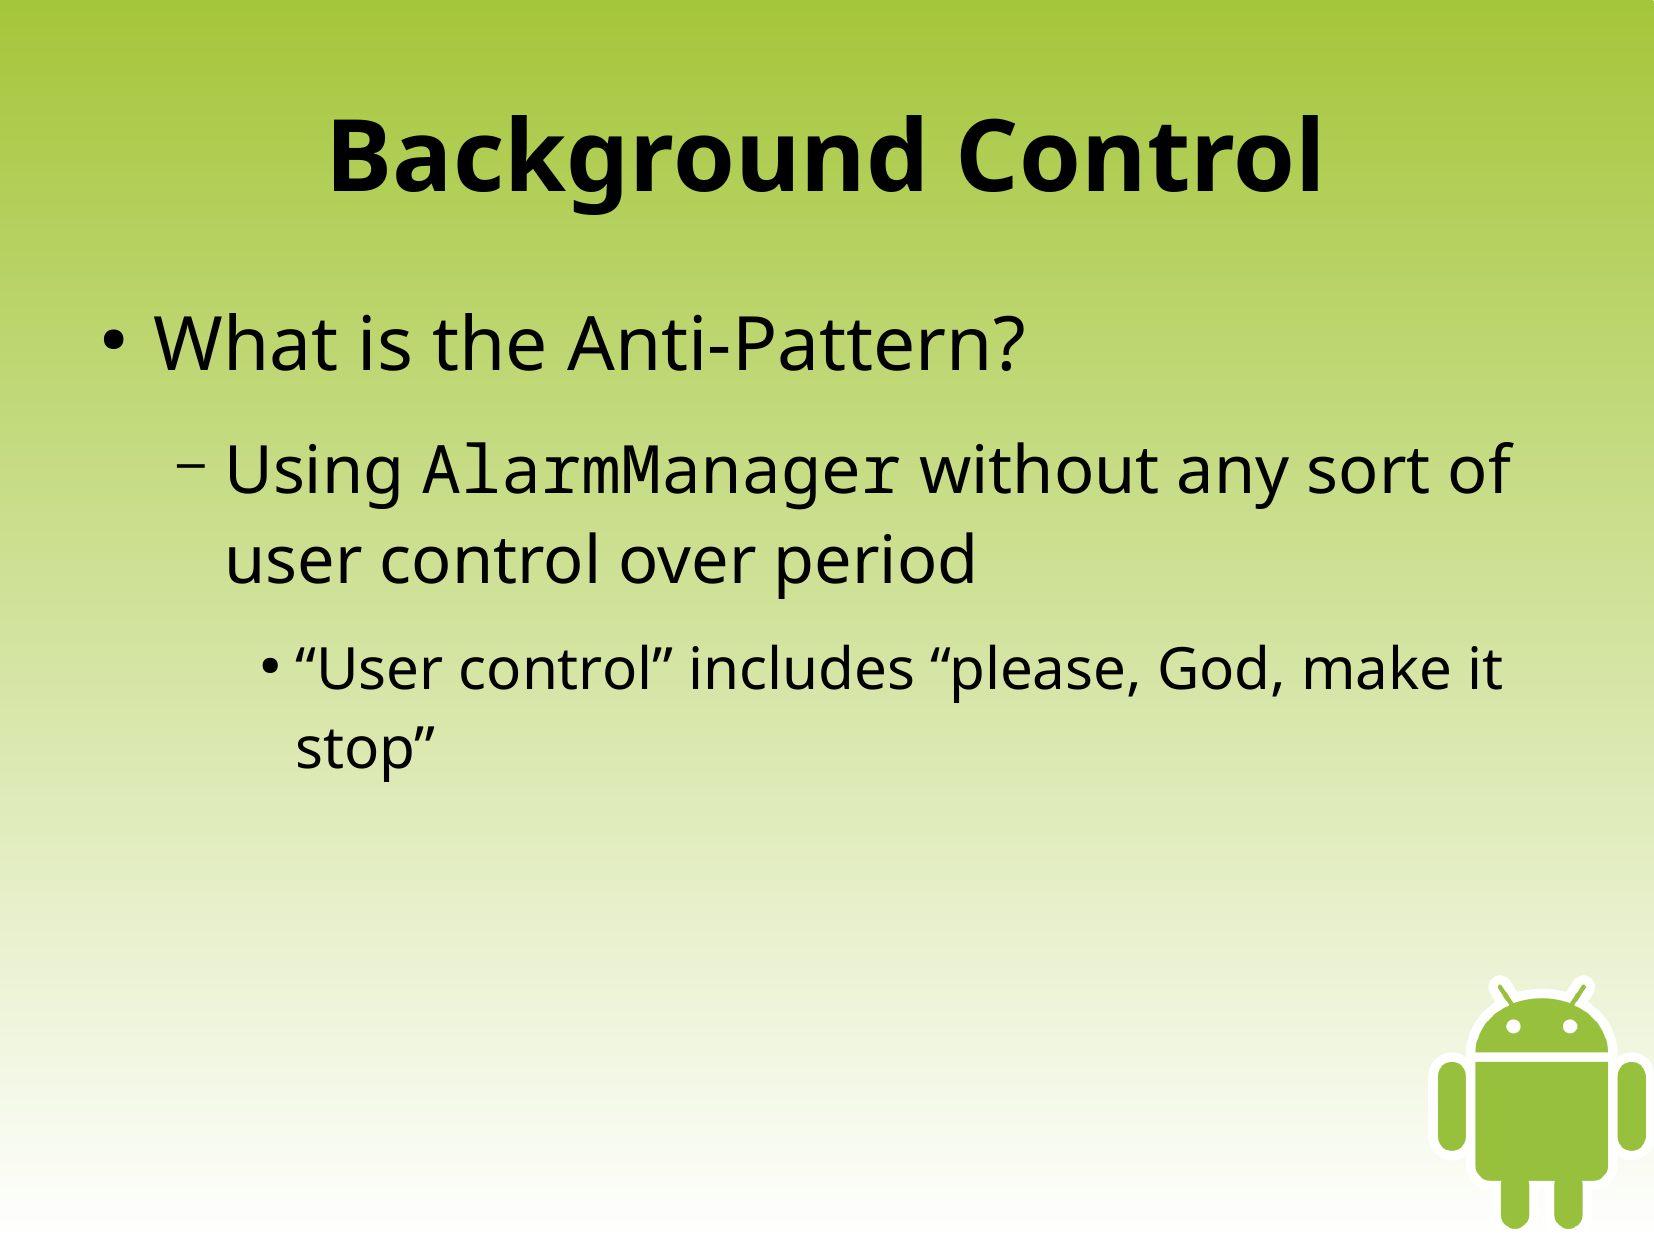

# Background Control
What is the Anti-Pattern?
Using AlarmManager without any sort of user control over period
“User control” includes “please, God, make it stop”